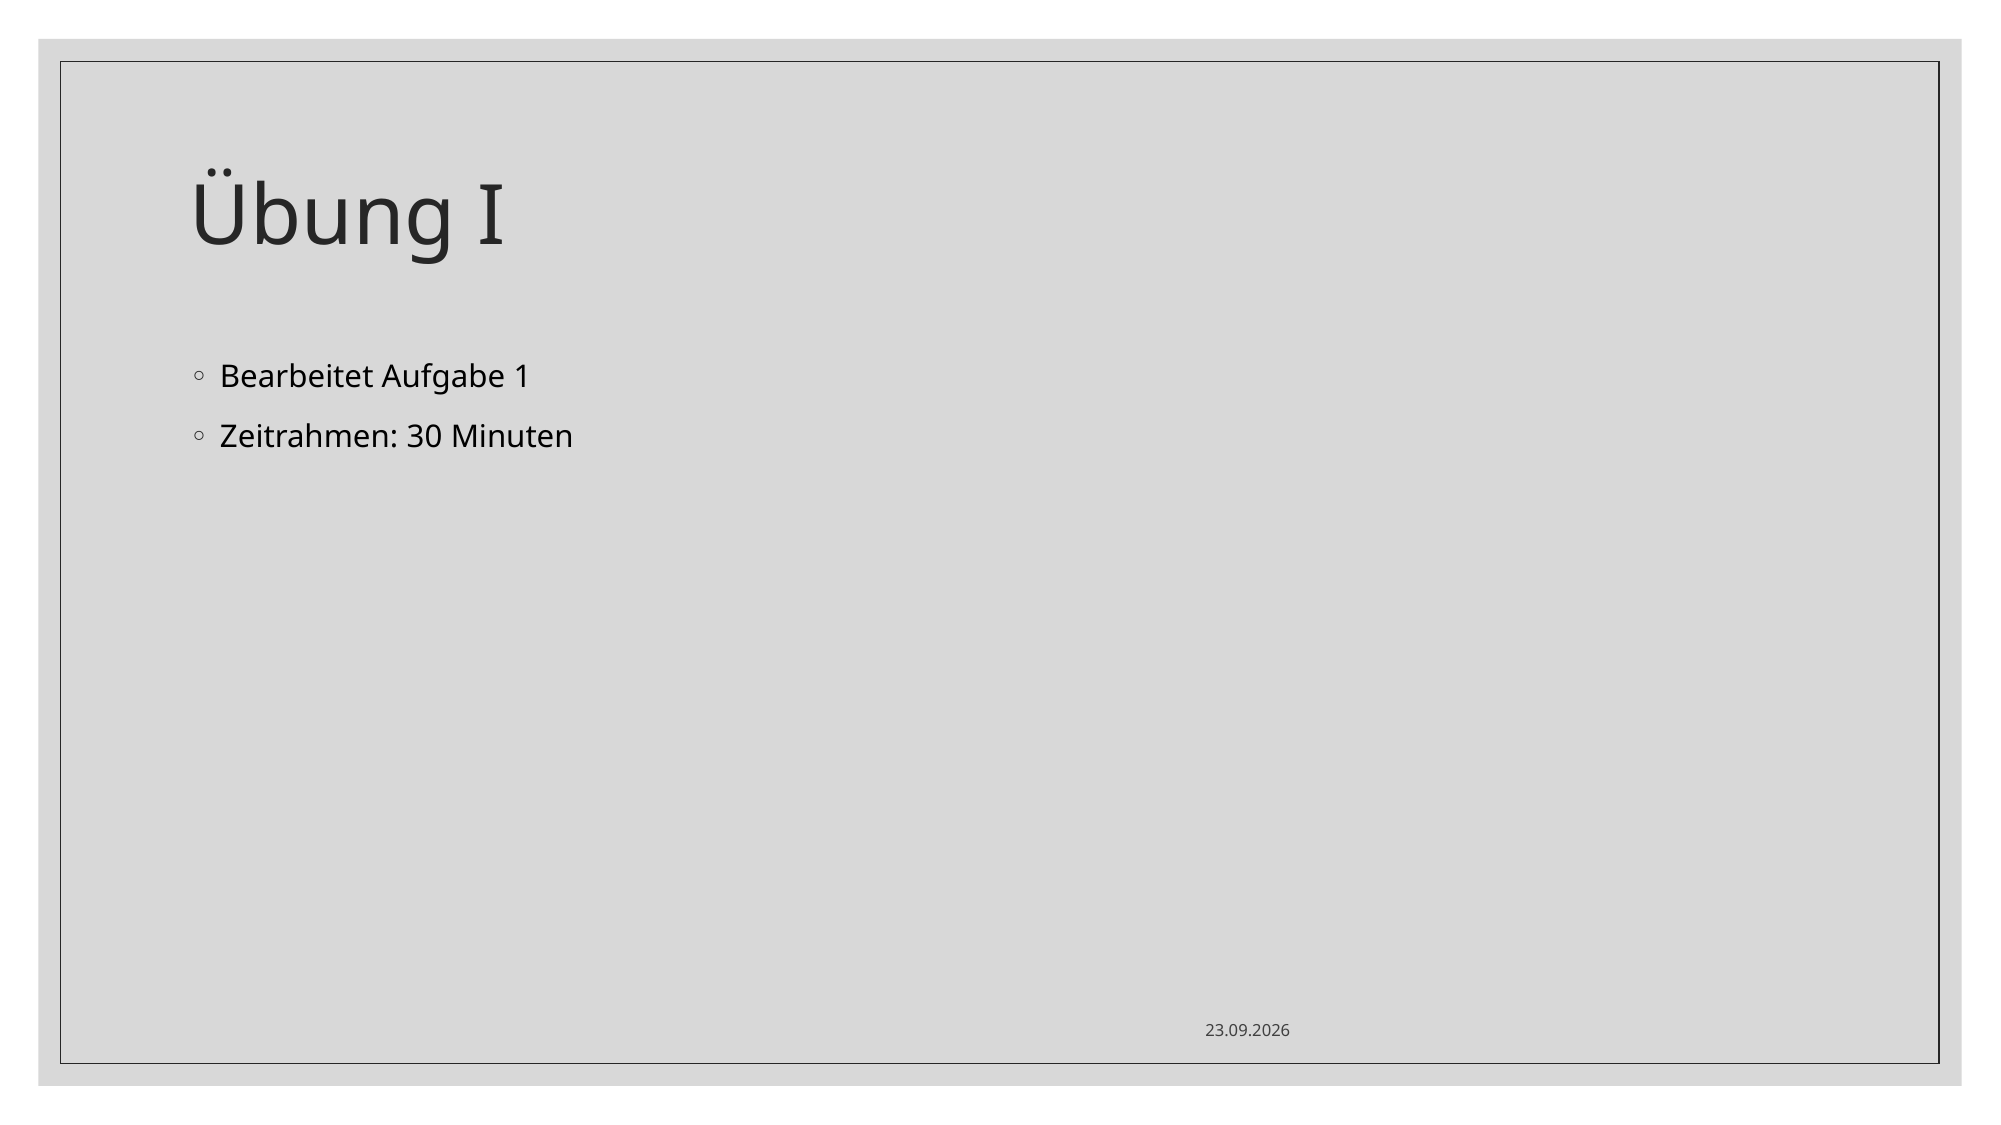

# Übung I
Bearbeitet Aufgabe 1
Zeitrahmen: 30 Minuten